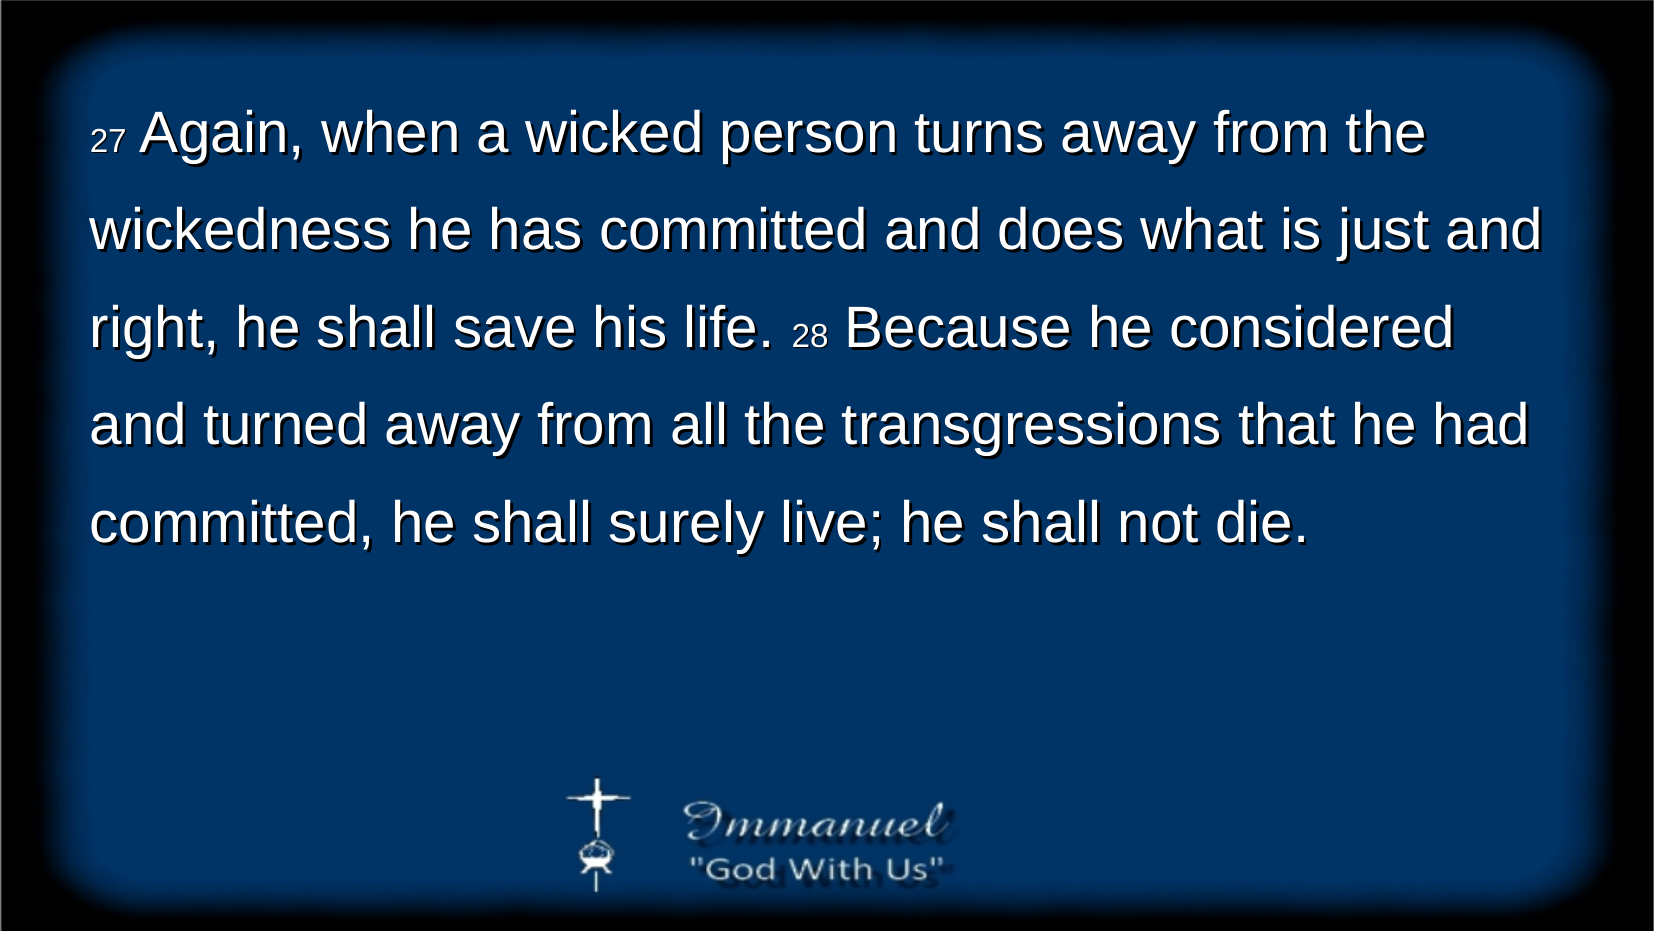

27 Again, when a wicked person turns away from the wickedness he has committed and does what is just and right, he shall save his life. 28 Because he considered and turned away from all the transgressions that he had committed, he shall surely live; he shall not die.